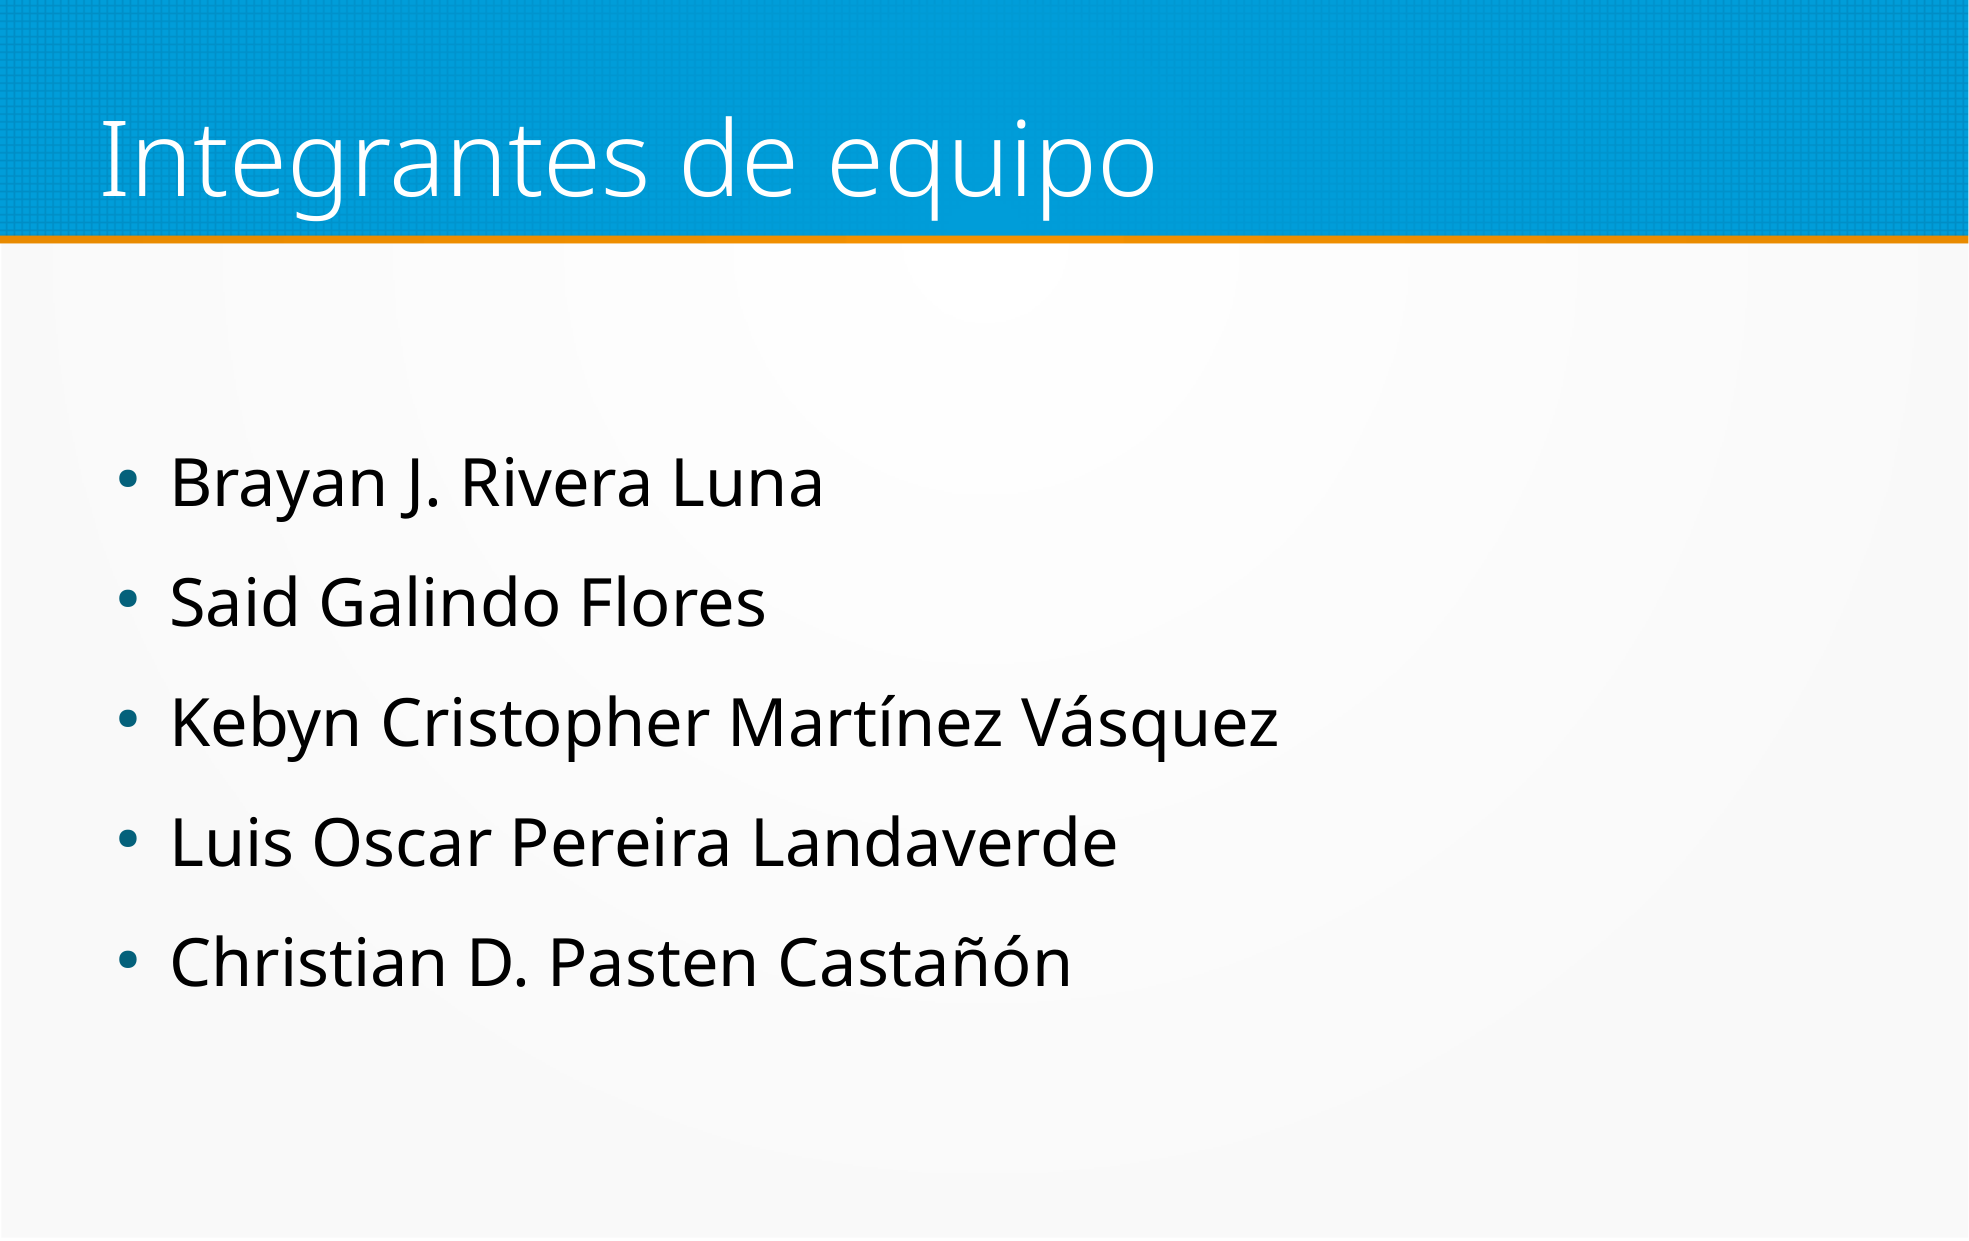

# Integrantes de equipo
Brayan J. Rivera Luna
Said Galindo Flores
Kebyn Cristopher Martínez Vásquez
Luis Oscar Pereira Landaverde
Christian D. Pasten Castañón